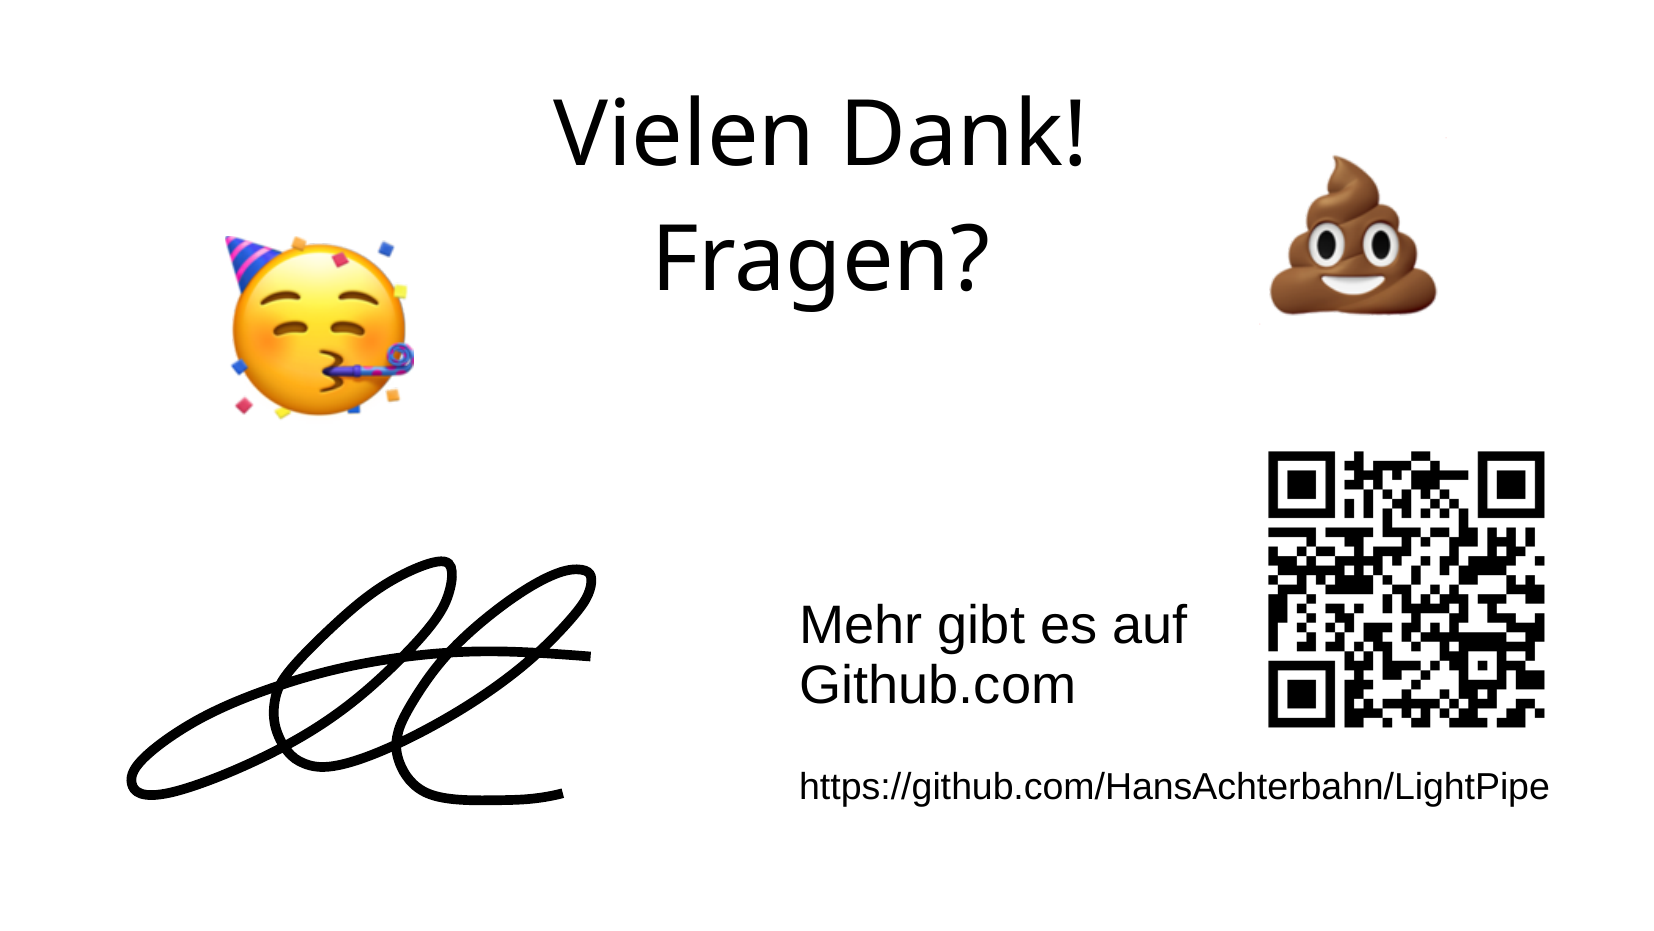

# Vielen Dank! Fragen?
Mehr gibt es auf
Github.com
https://github.com/HansAchterbahn/LightPipe